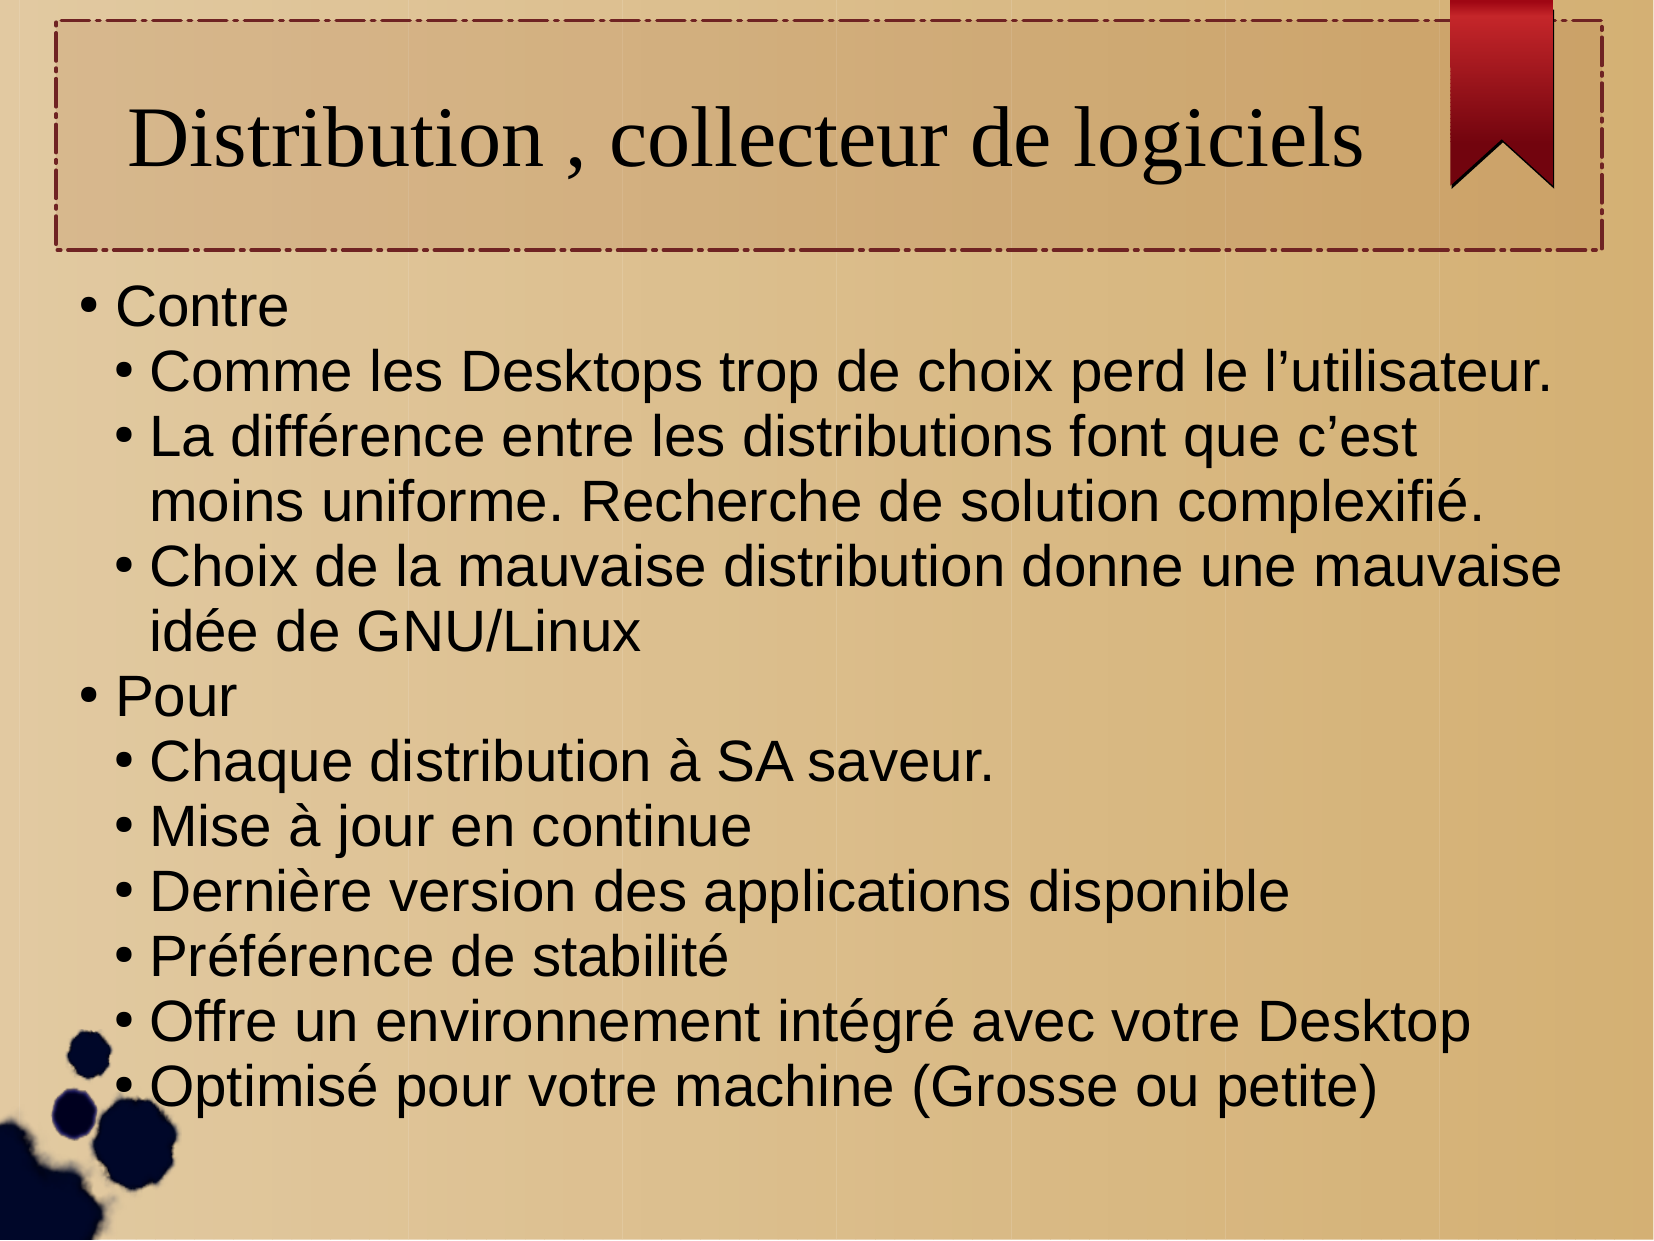

# Distribution , collecteur de logiciels
 Contre
Comme les Desktops trop de choix perd le l’utilisateur.
La différence entre les distributions font que c’est moins uniforme. Recherche de solution complexifié.
Choix de la mauvaise distribution donne une mauvaise idée de GNU/Linux
 Pour
Chaque distribution à SA saveur.
Mise à jour en continue
Dernière version des applications disponible
Préférence de stabilité
Offre un environnement intégré avec votre Desktop
Optimisé pour votre machine (Grosse ou petite)